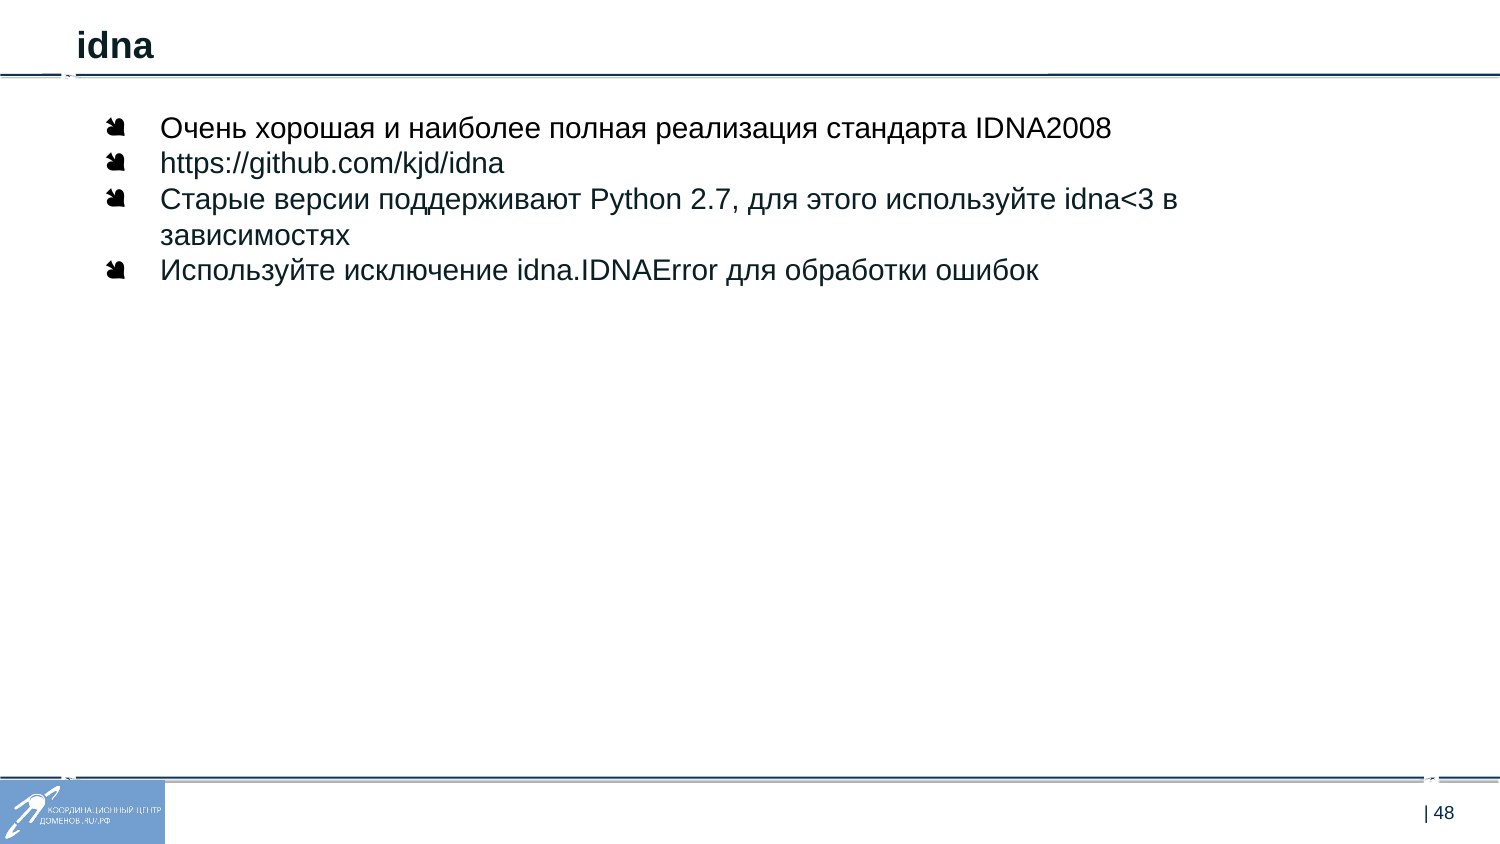

# idna
Очень хорошая и наиболее полная реализация стандарта IDNA2008
https://github.com/kjd/idna
Старые версии поддерживают Python 2.7, для этого используйте idna<3 в зависимостях
Используйте исключение idna.IDNAError для обработки ошибок